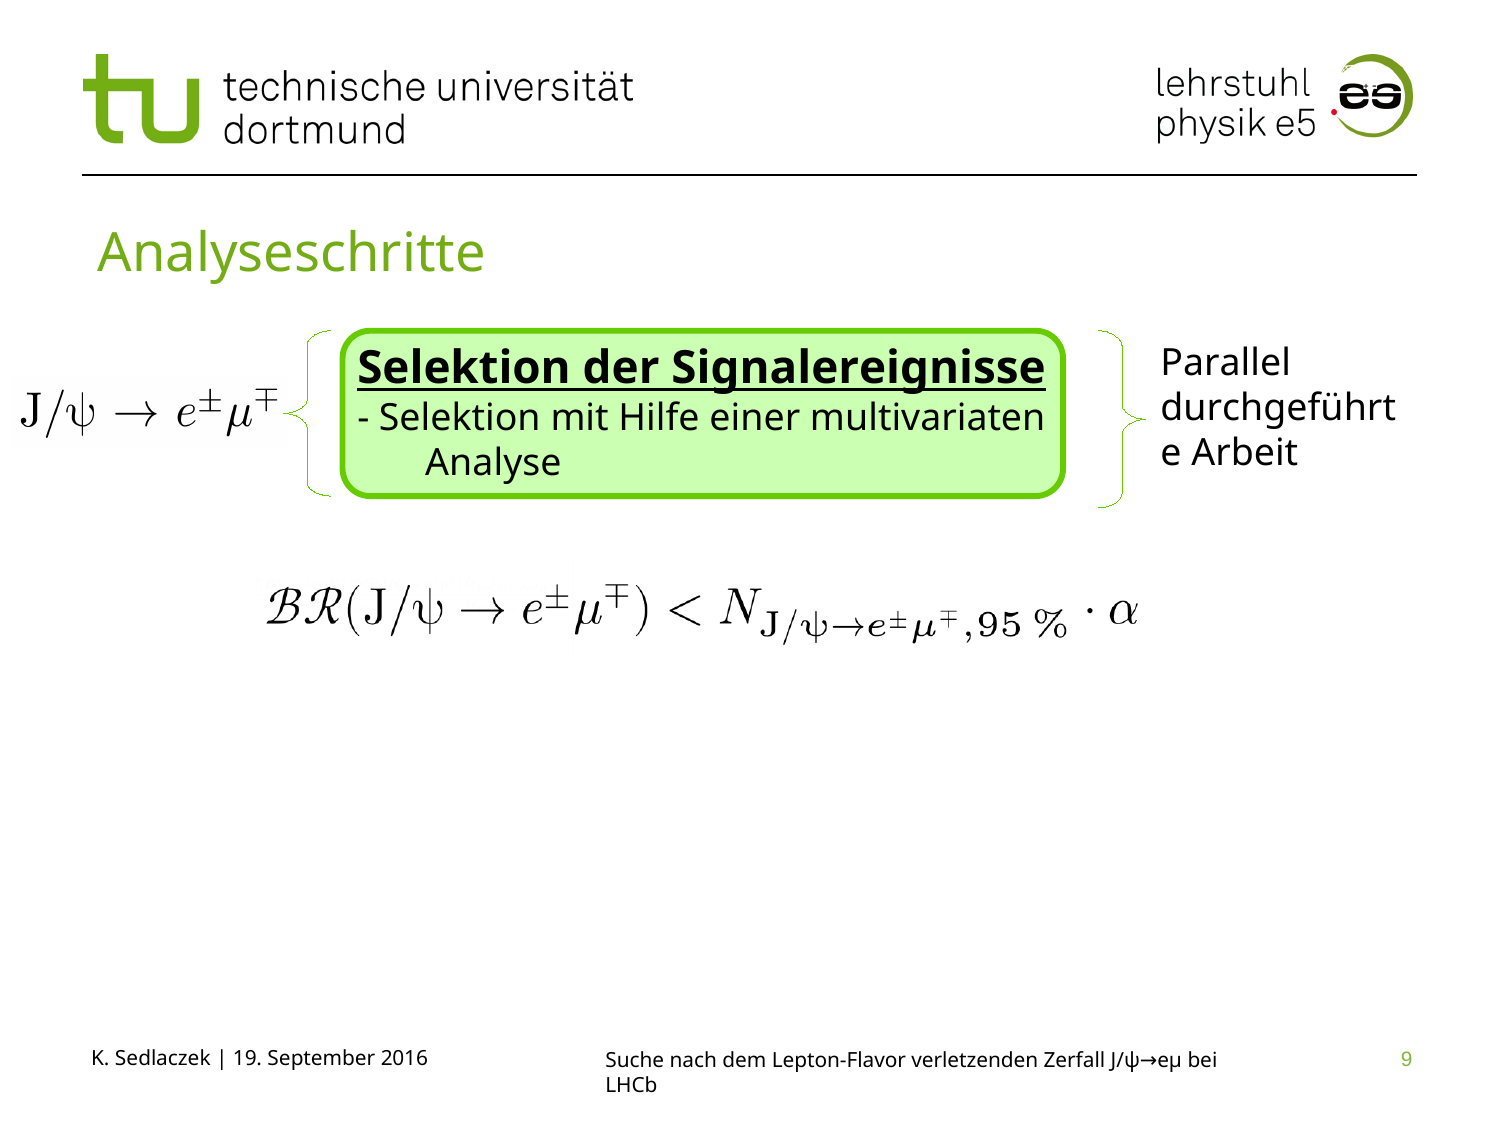

# Analyseschritte
Selektion der Signalereignisse
- Selektion mit Hilfe einer multivariaten Analyse
Parallel durchgeführte Arbeit
K. Sedlaczek | 19. September 2016
Suche nach dem Lepton-Flavor verletzenden Zerfall J/ψ→eµ bei LHCb